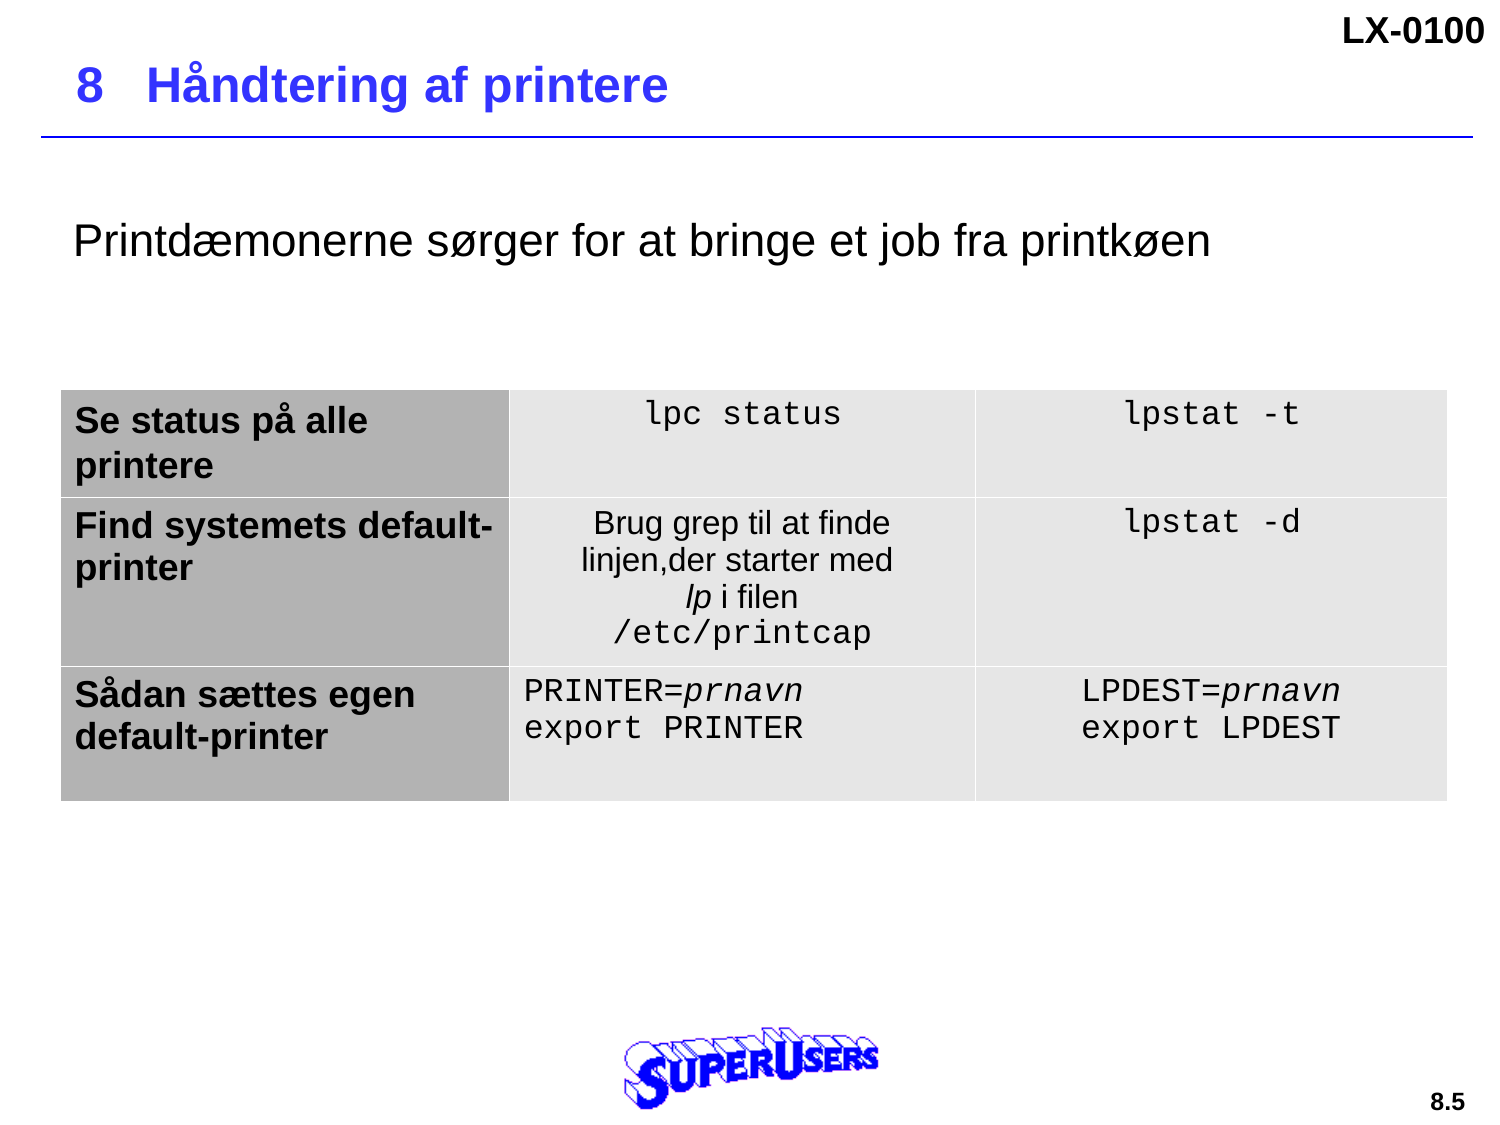

# 8 Håndtering af printere
Printdæmonerne sørger for at bringe et job fra printkøen
| Se status på alle printere | lpc status | lpstat -t |
| --- | --- | --- |
| Find systemets default-printer | Brug grep til at finde linjen,der starter med lp i filen /etc/printcap | lpstat -d |
| Sådan sættes egen default-printer | PRINTER=prnavn export PRINTER | LPDEST=prnavn export LPDEST |